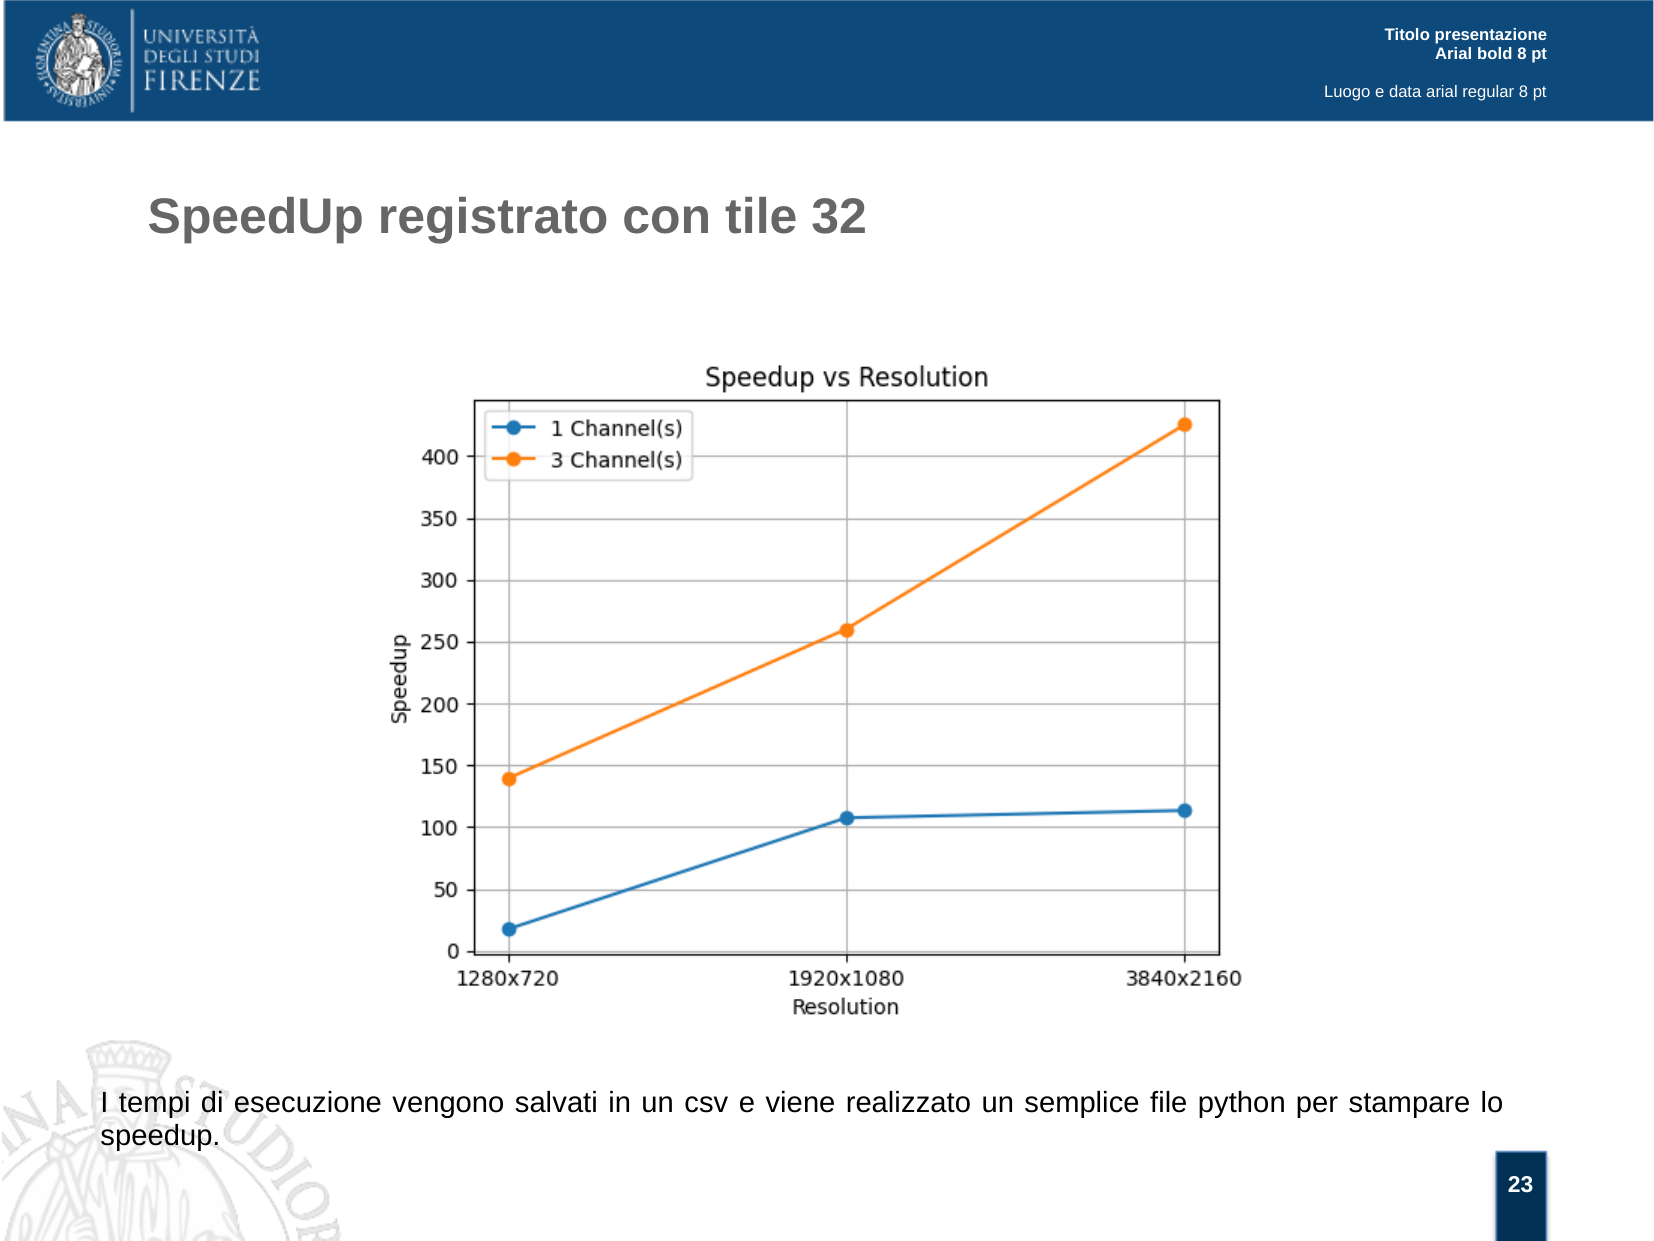

Titolo presentazione
Arial bold 8 pt
Luogo e data arial regular 8 pt
SpeedUp registrato con tile 32
I tempi di esecuzione vengono salvati in un csv e viene realizzato un semplice file python per stampare lo speedup.
23